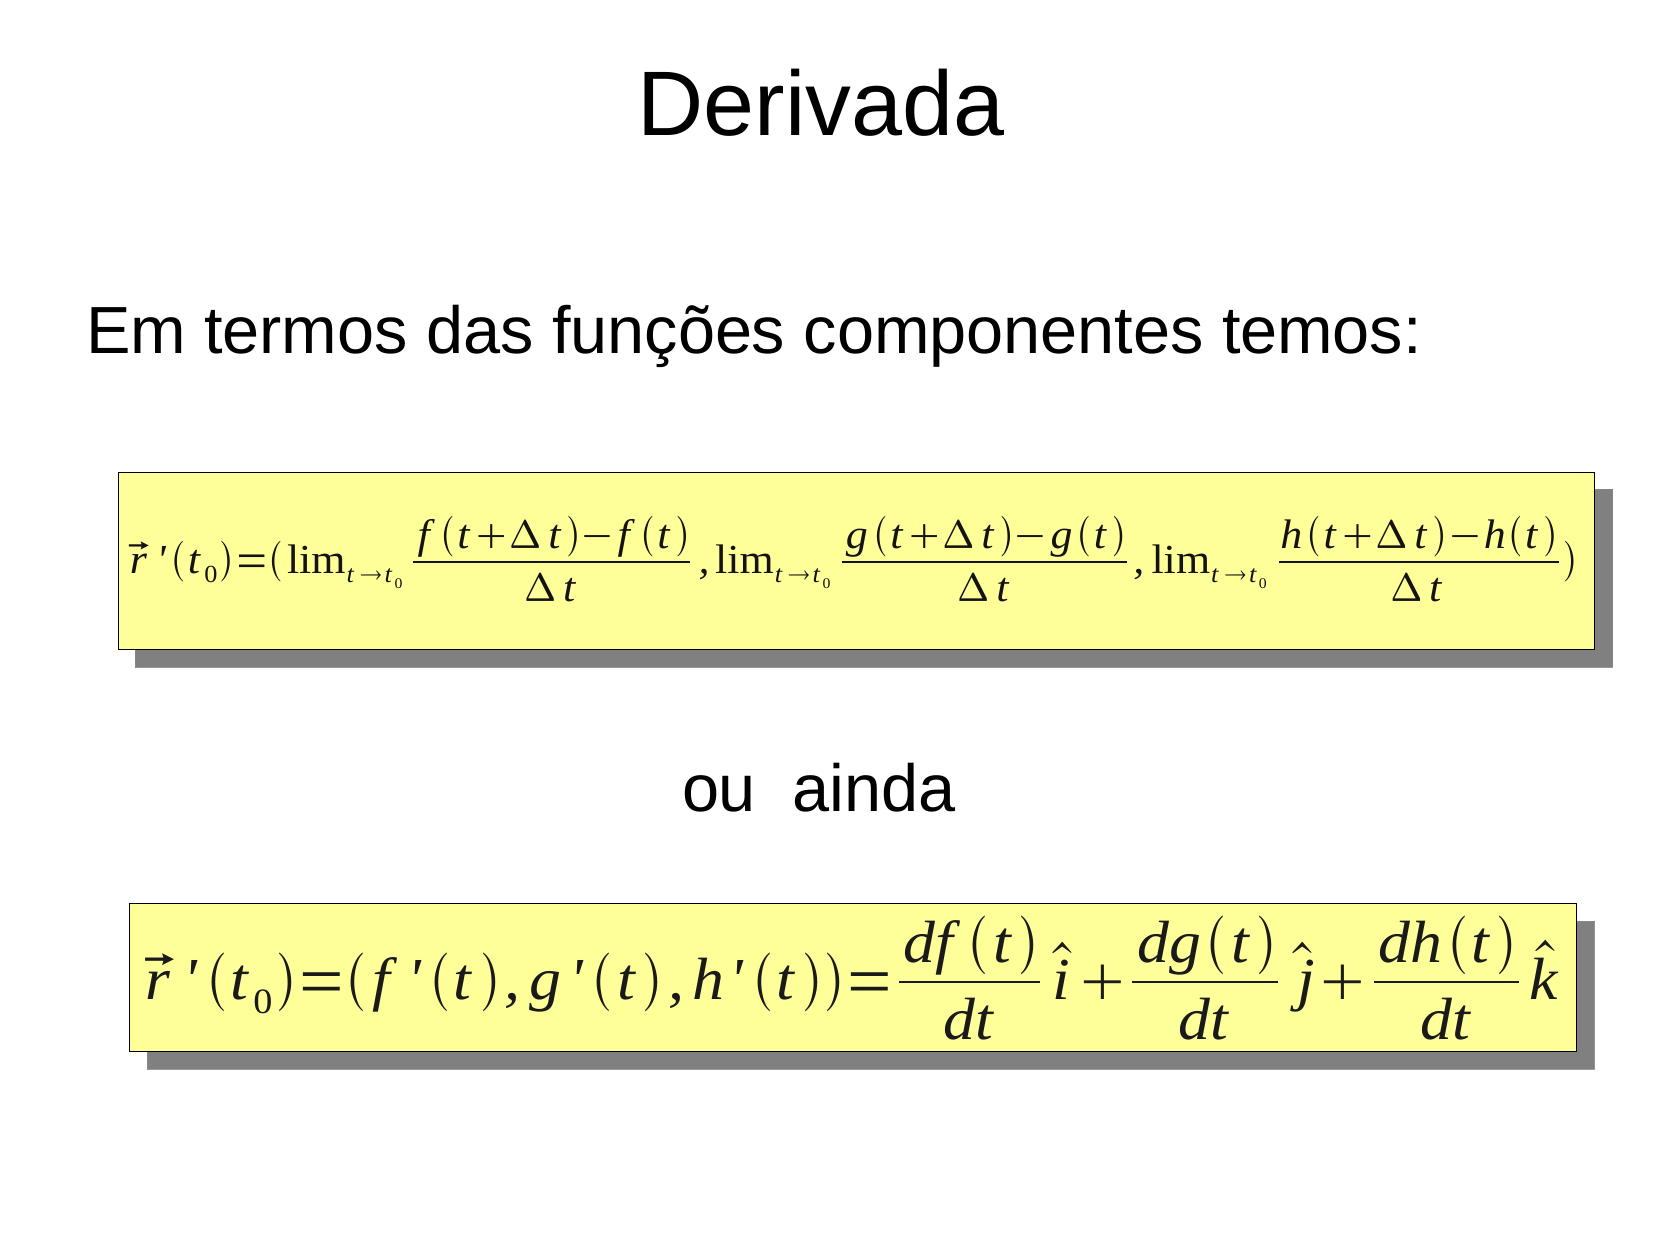

Derivada
# Em termos das funções componentes temos:
ou ainda